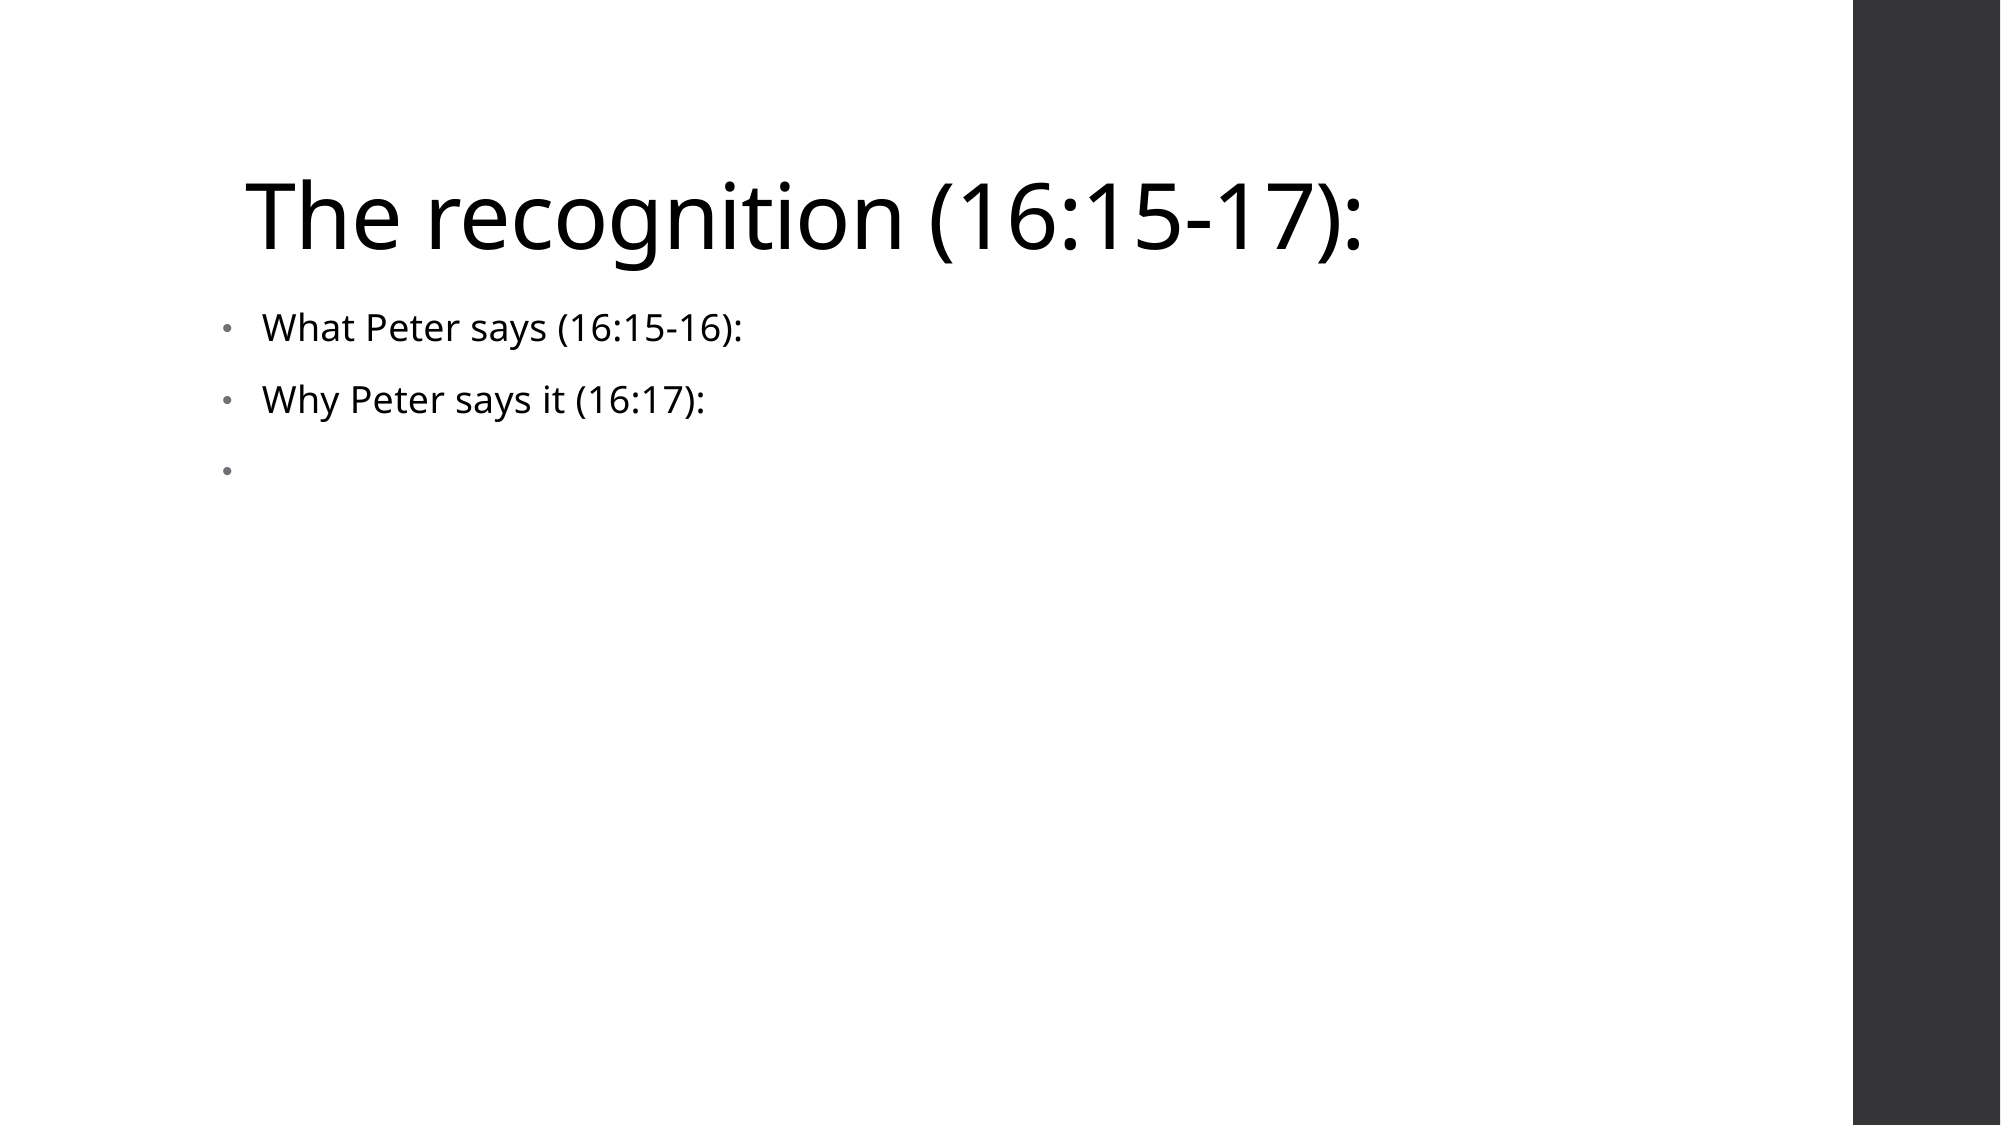

# The recognition (16:15-17):
 What Peter says (16:15-16):
 Why Peter says it (16:17):